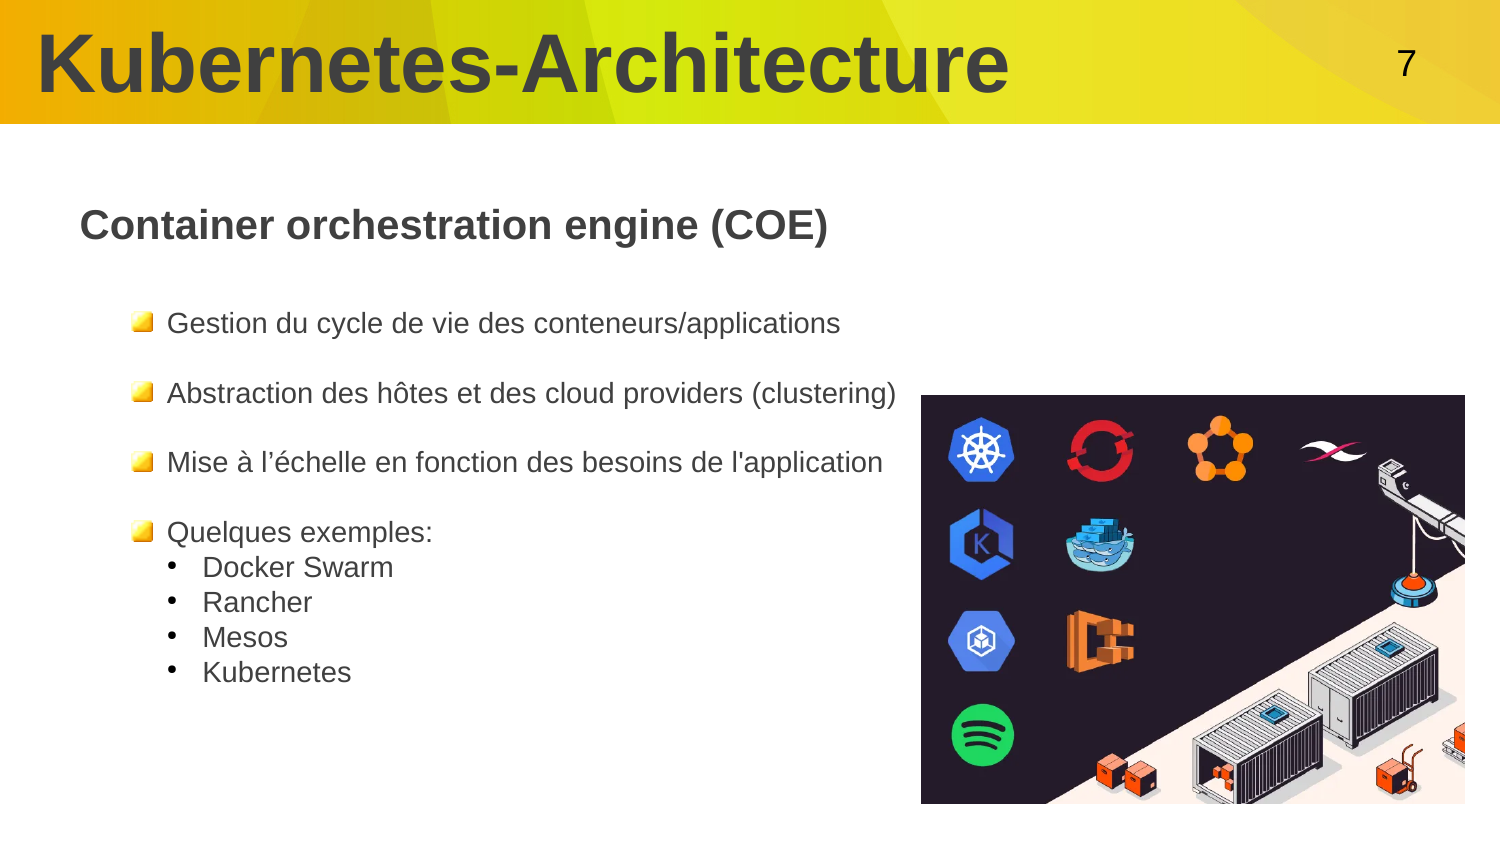

Kubernetes-Architecture
Container orchestration engine (COE)
Gestion du cycle de vie des conteneurs/applications
Abstraction des hôtes et des cloud providers (clustering)
Mise à l’échelle en fonction des besoins de l'application
Quelques exemples:
Docker Swarm
Rancher
Mesos
Kubernetes